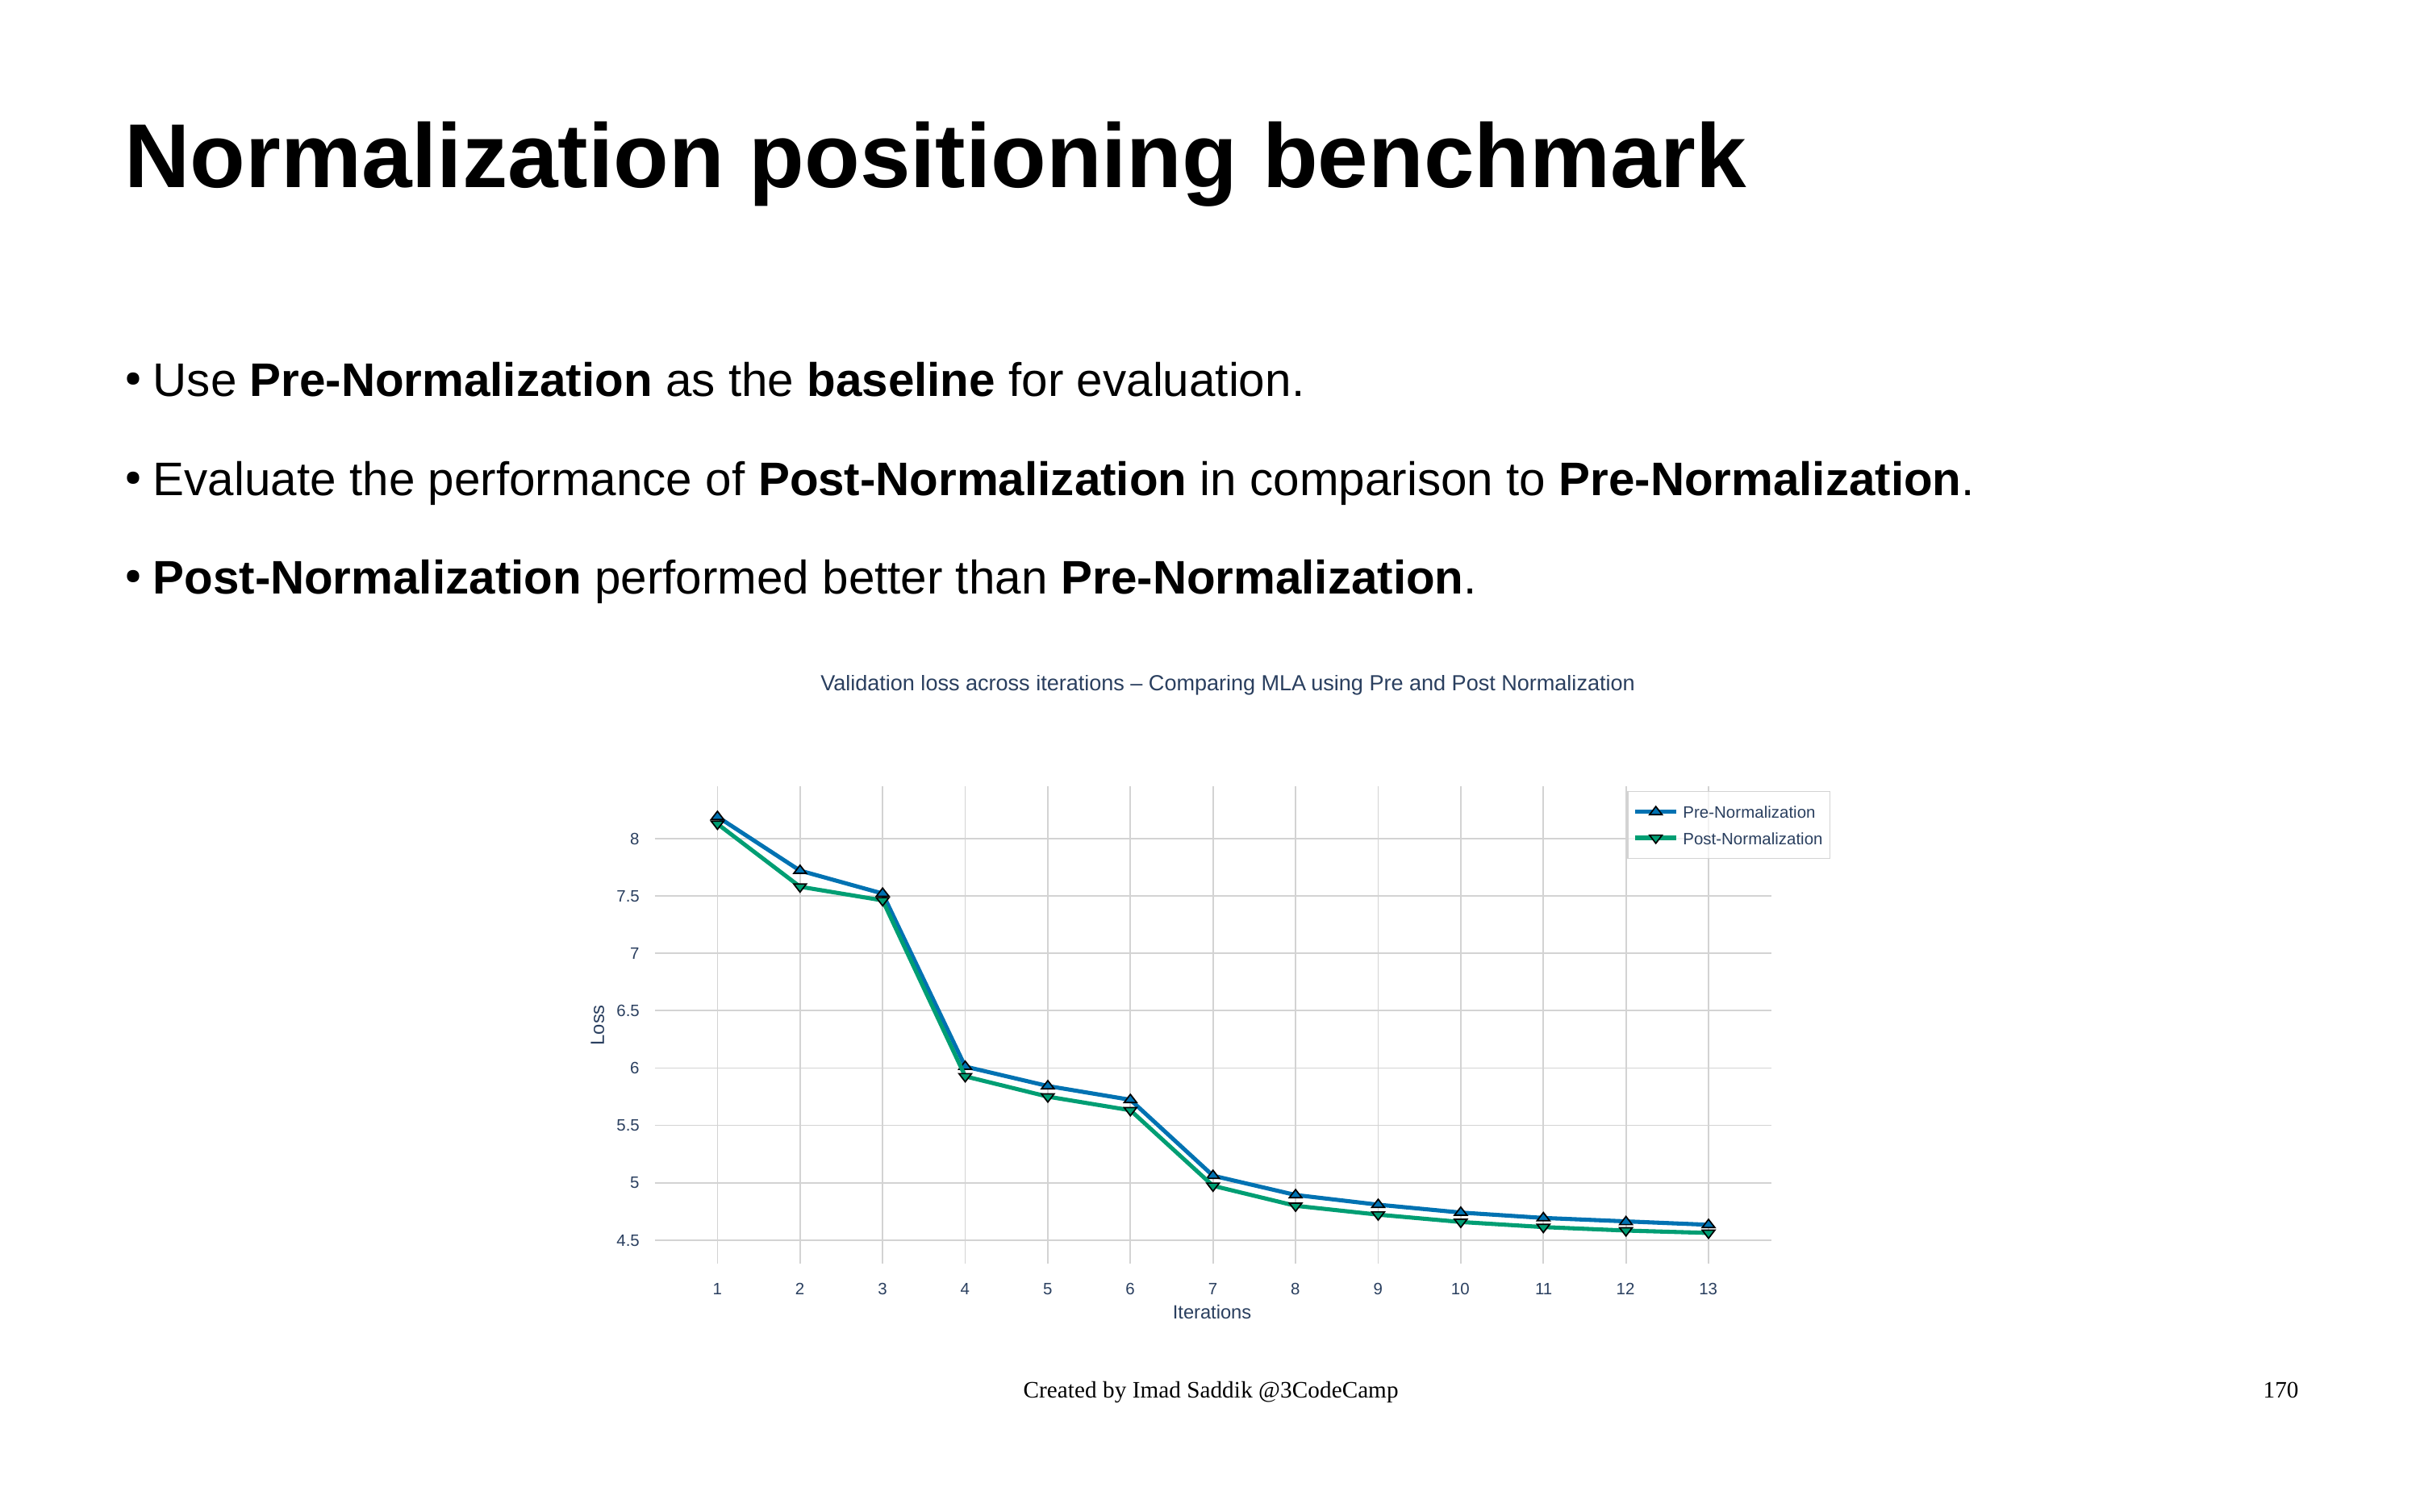

Normalization positioning benchmark
Use Pre-Normalization as the baseline for evaluation.
Evaluate the performance of Post-Normalization in comparison to Pre-Normalization.
Post-Normalization performed better than Pre-Normalization.
Created by Imad Saddik @3CodeCamp
170